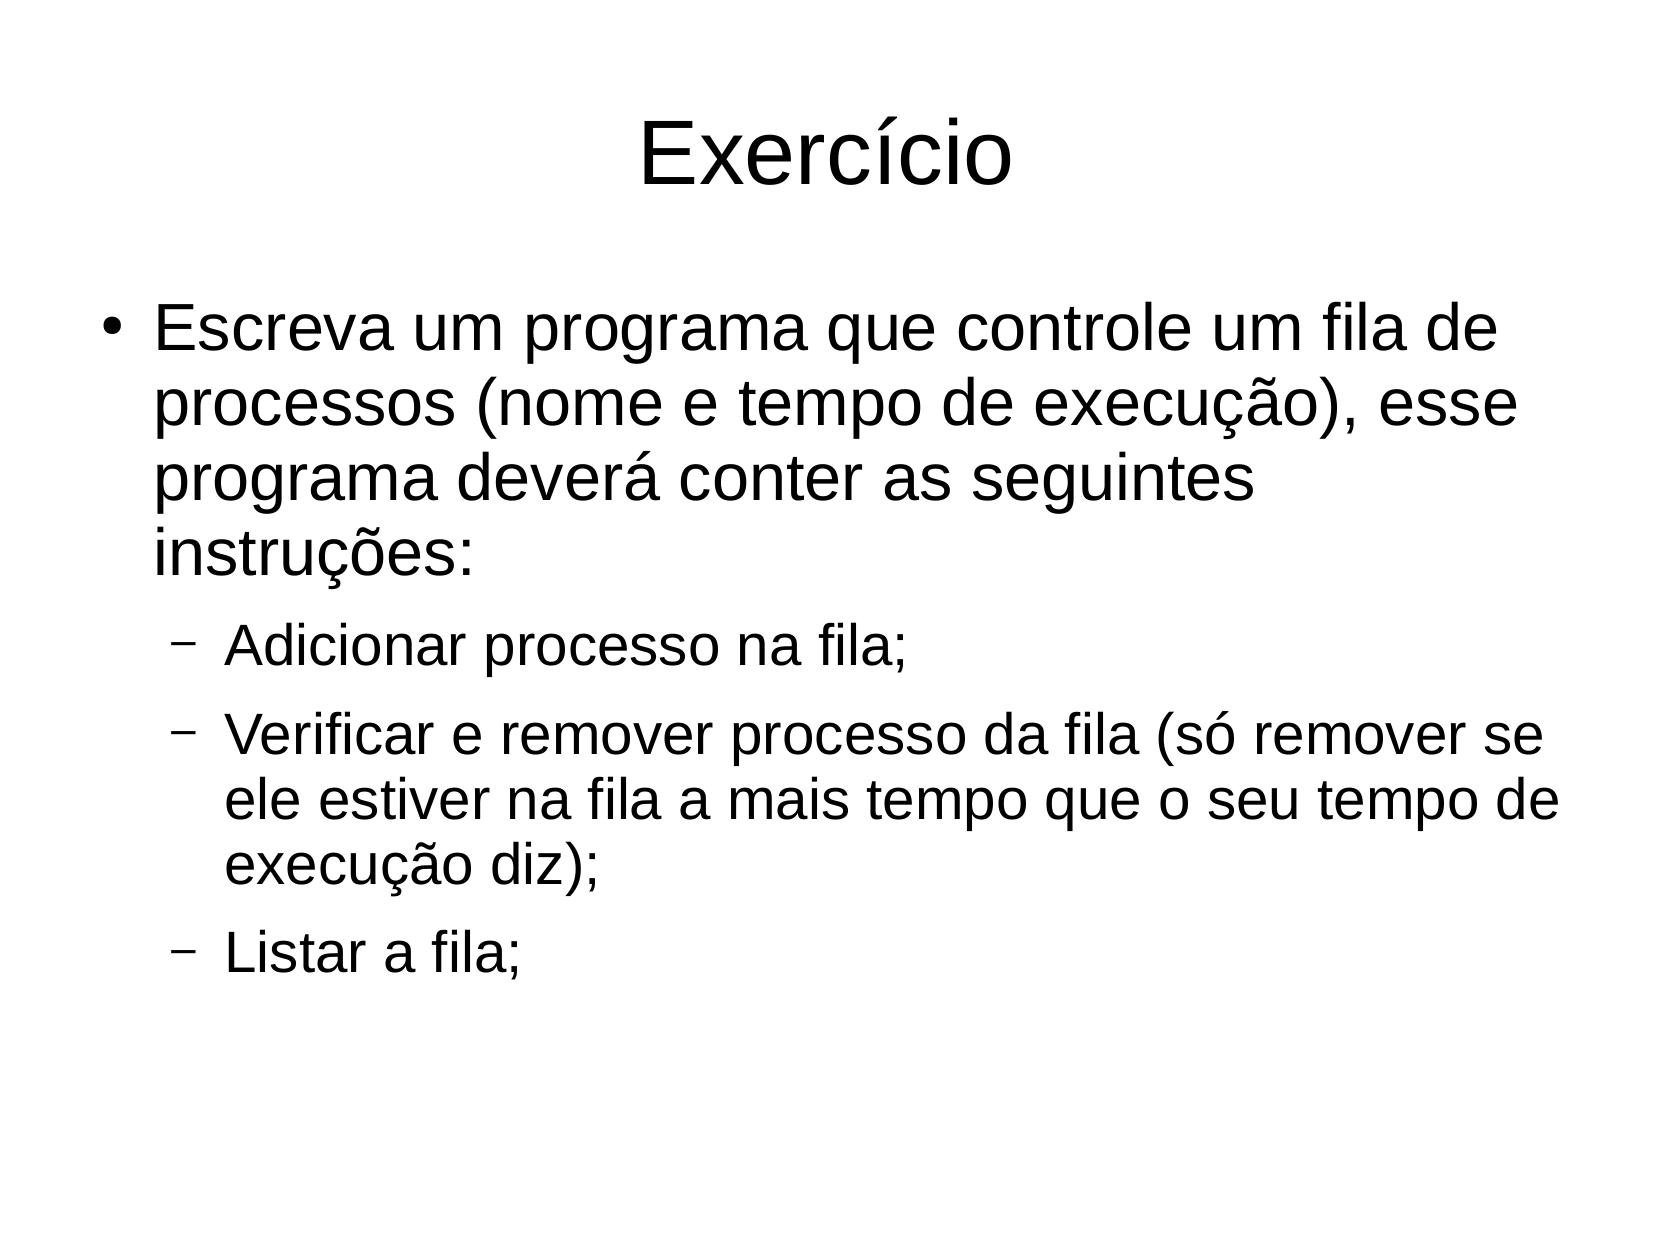

# Exercício
Escreva um programa que controle um fila de processos (nome e tempo de execução), esse programa deverá conter as seguintes instruções:
Adicionar processo na fila;
Verificar e remover processo da fila (só remover se ele estiver na fila a mais tempo que o seu tempo de execução diz);
Listar a fila;